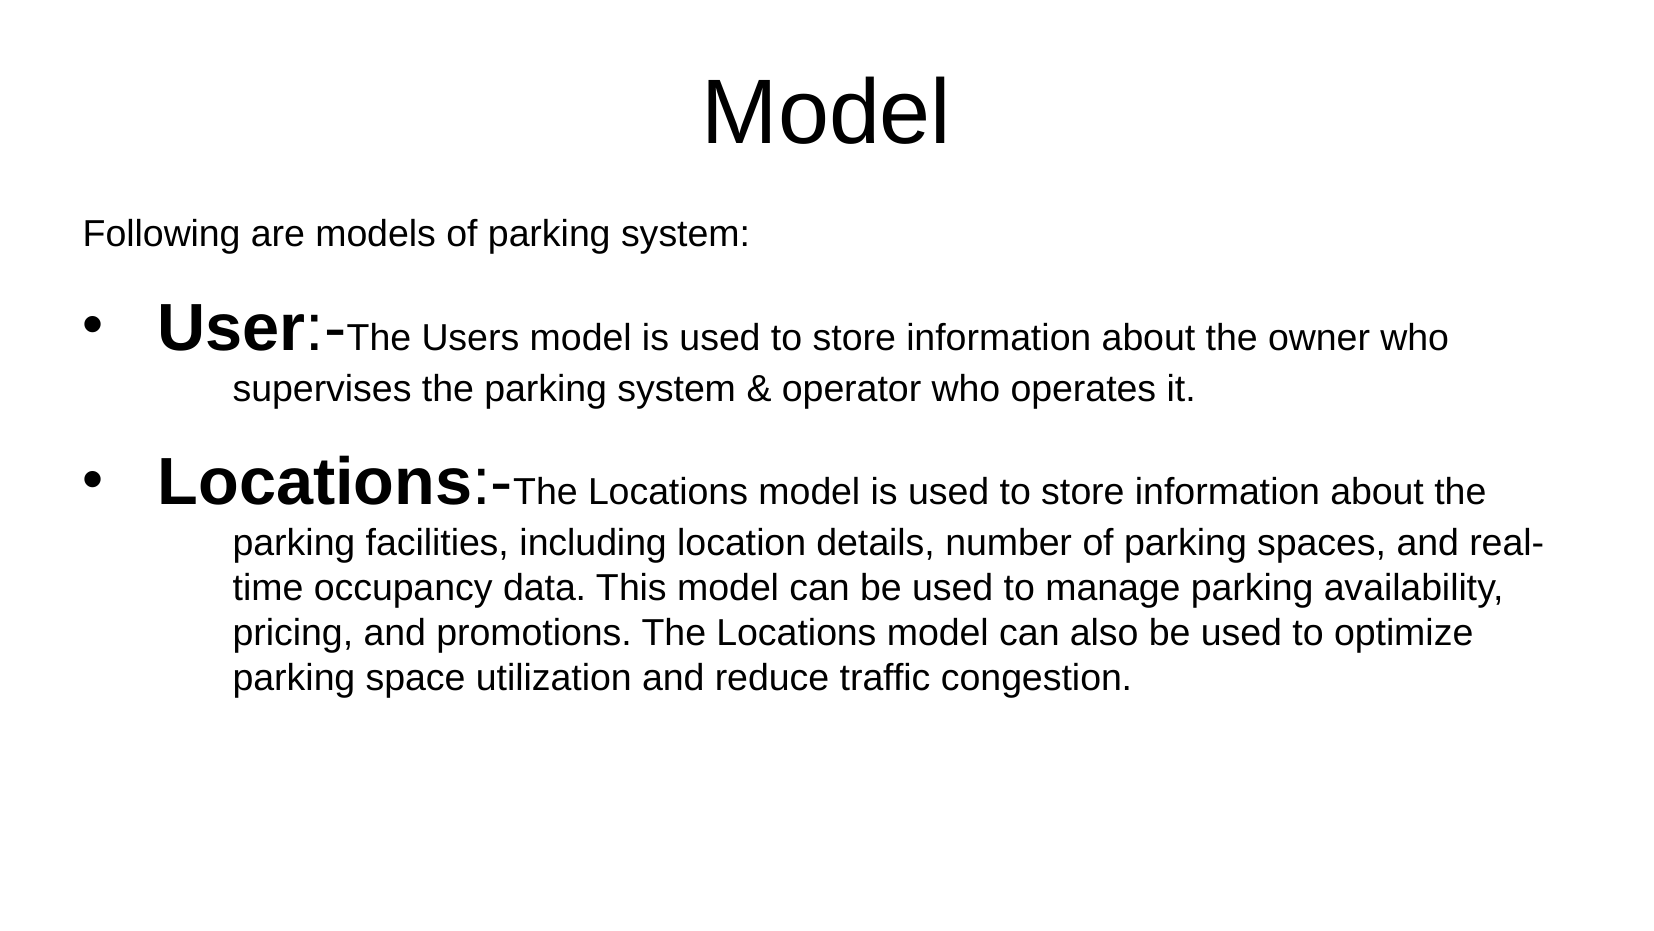

# Model
Following are models of parking system:
User:-The Users model is used to store information about the owner who supervises the parking system & operator who operates it.
Locations:-The Locations model is used to store information about the parking facilities, including location details, number of parking spaces, and real-time occupancy data. This model can be used to manage parking availability, pricing, and promotions. The Locations model can also be used to optimize parking space utilization and reduce traffic congestion.